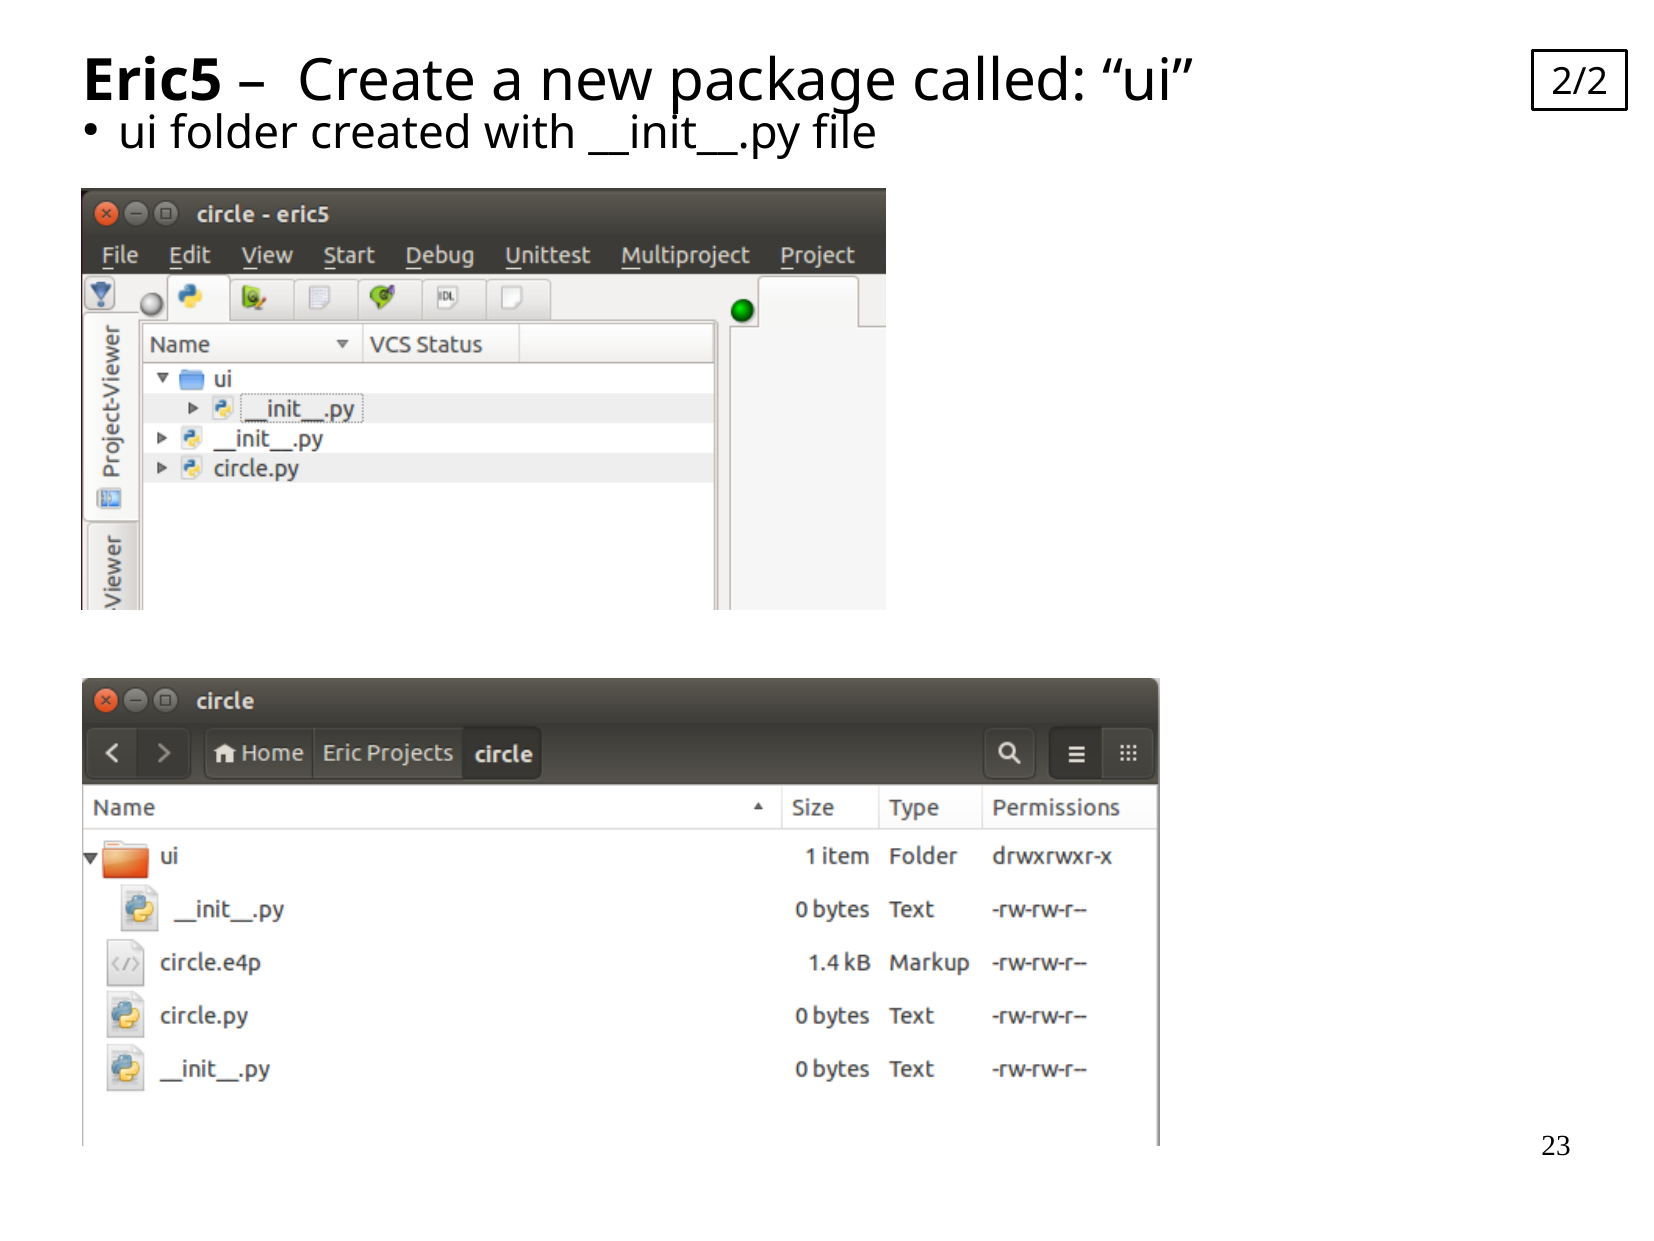

# Eric5 – Create a new package called: “ui”
2/2
ui folder created with __init__.py file
23